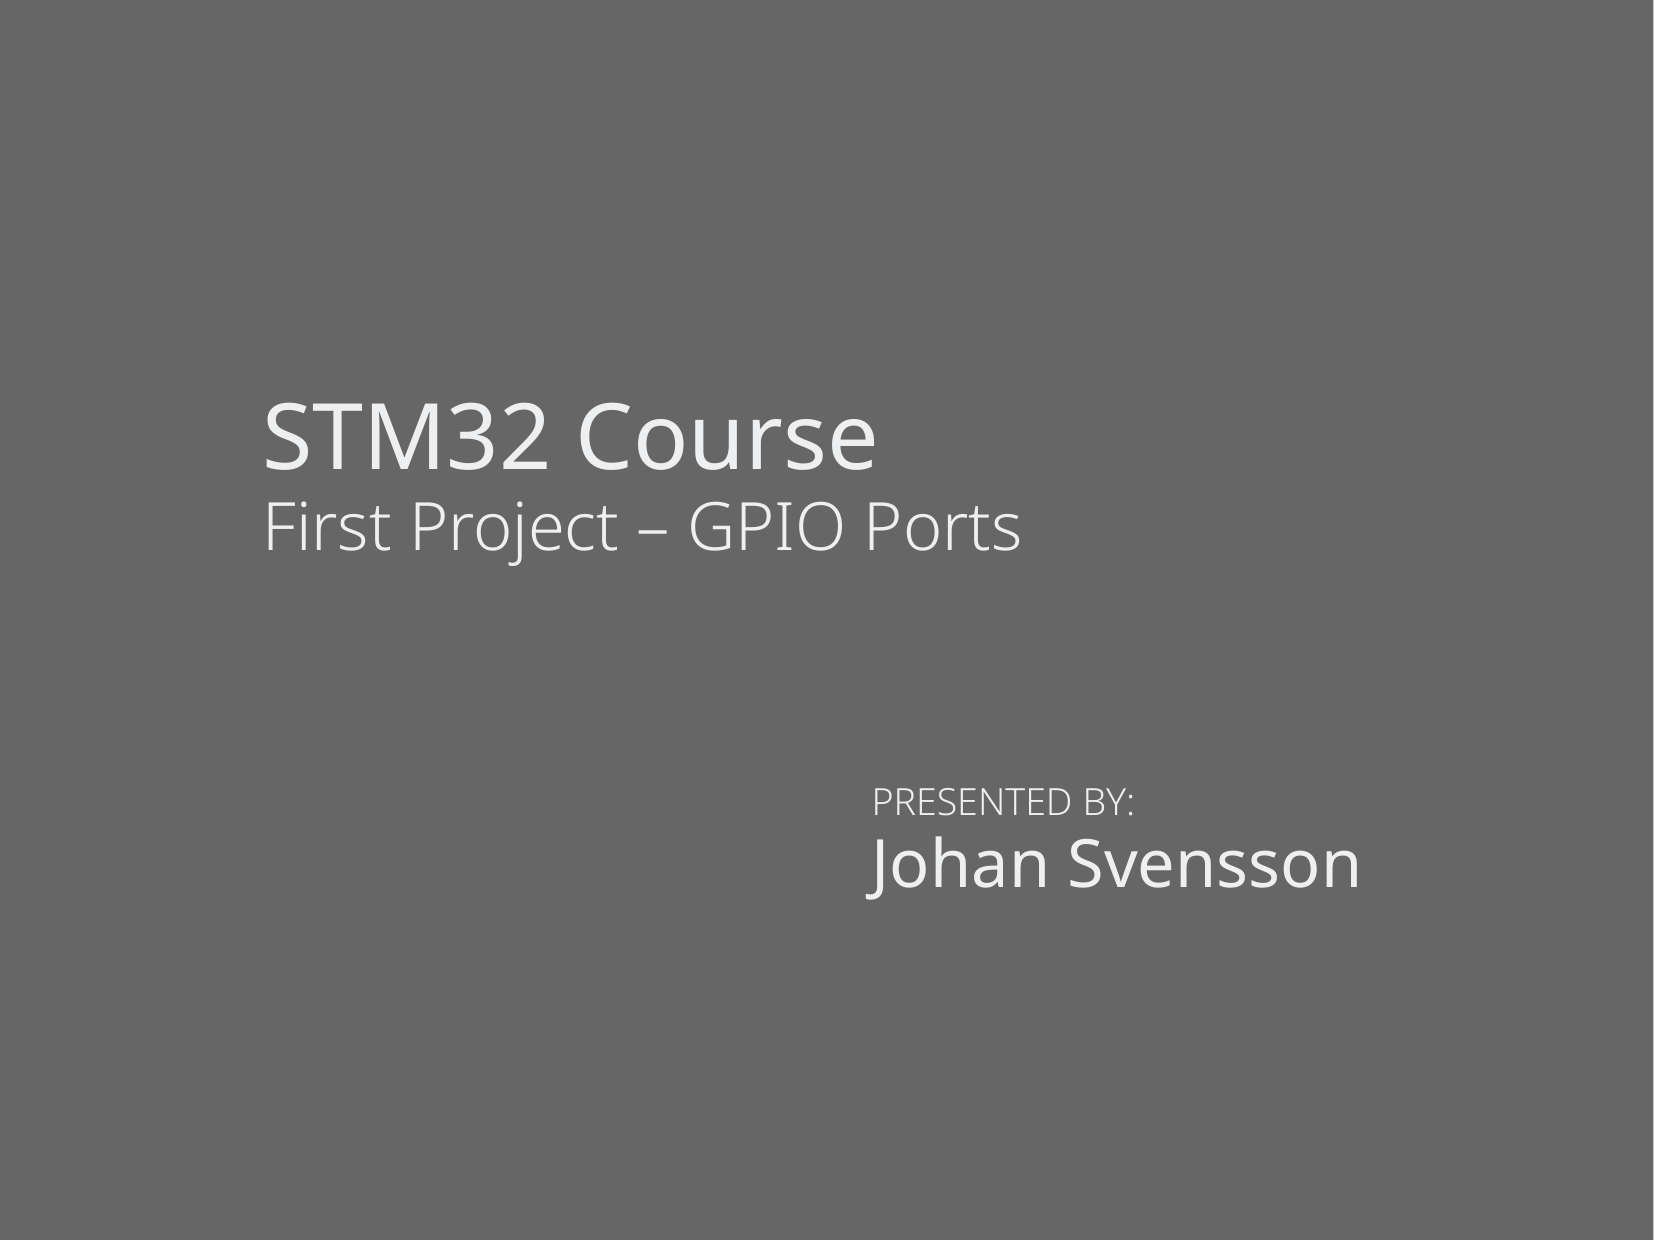

# STM32 Course
First Project – GPIO Ports
PRESENTED BY:
Johan Svensson